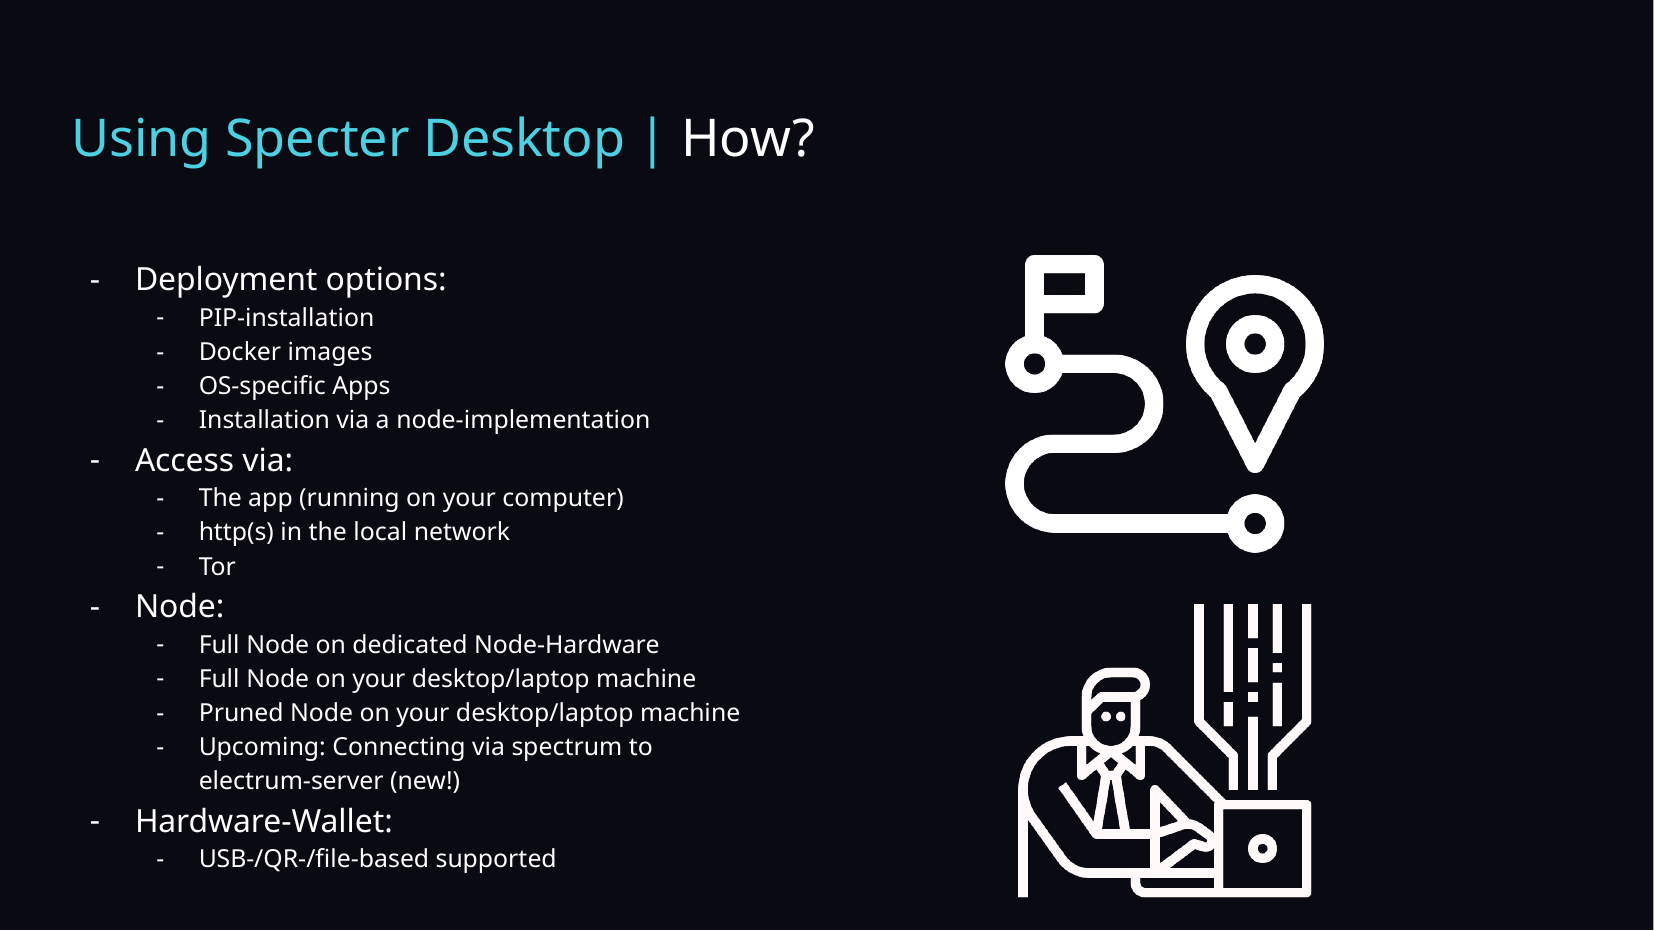

# Using Specter Desktop | How?
Deployment options:
PIP-installation
Docker images
OS-specific Apps
Installation via a node-implementation
Access via:
The app (running on your computer)
http(s) in the local network
Tor
Node:
Full Node on dedicated Node-Hardware
Full Node on your desktop/laptop machine
Pruned Node on your desktop/laptop machine
Upcoming: Connecting via spectrum to electrum-server (new!)
Hardware-Wallet:
USB-/QR-/file-based supported